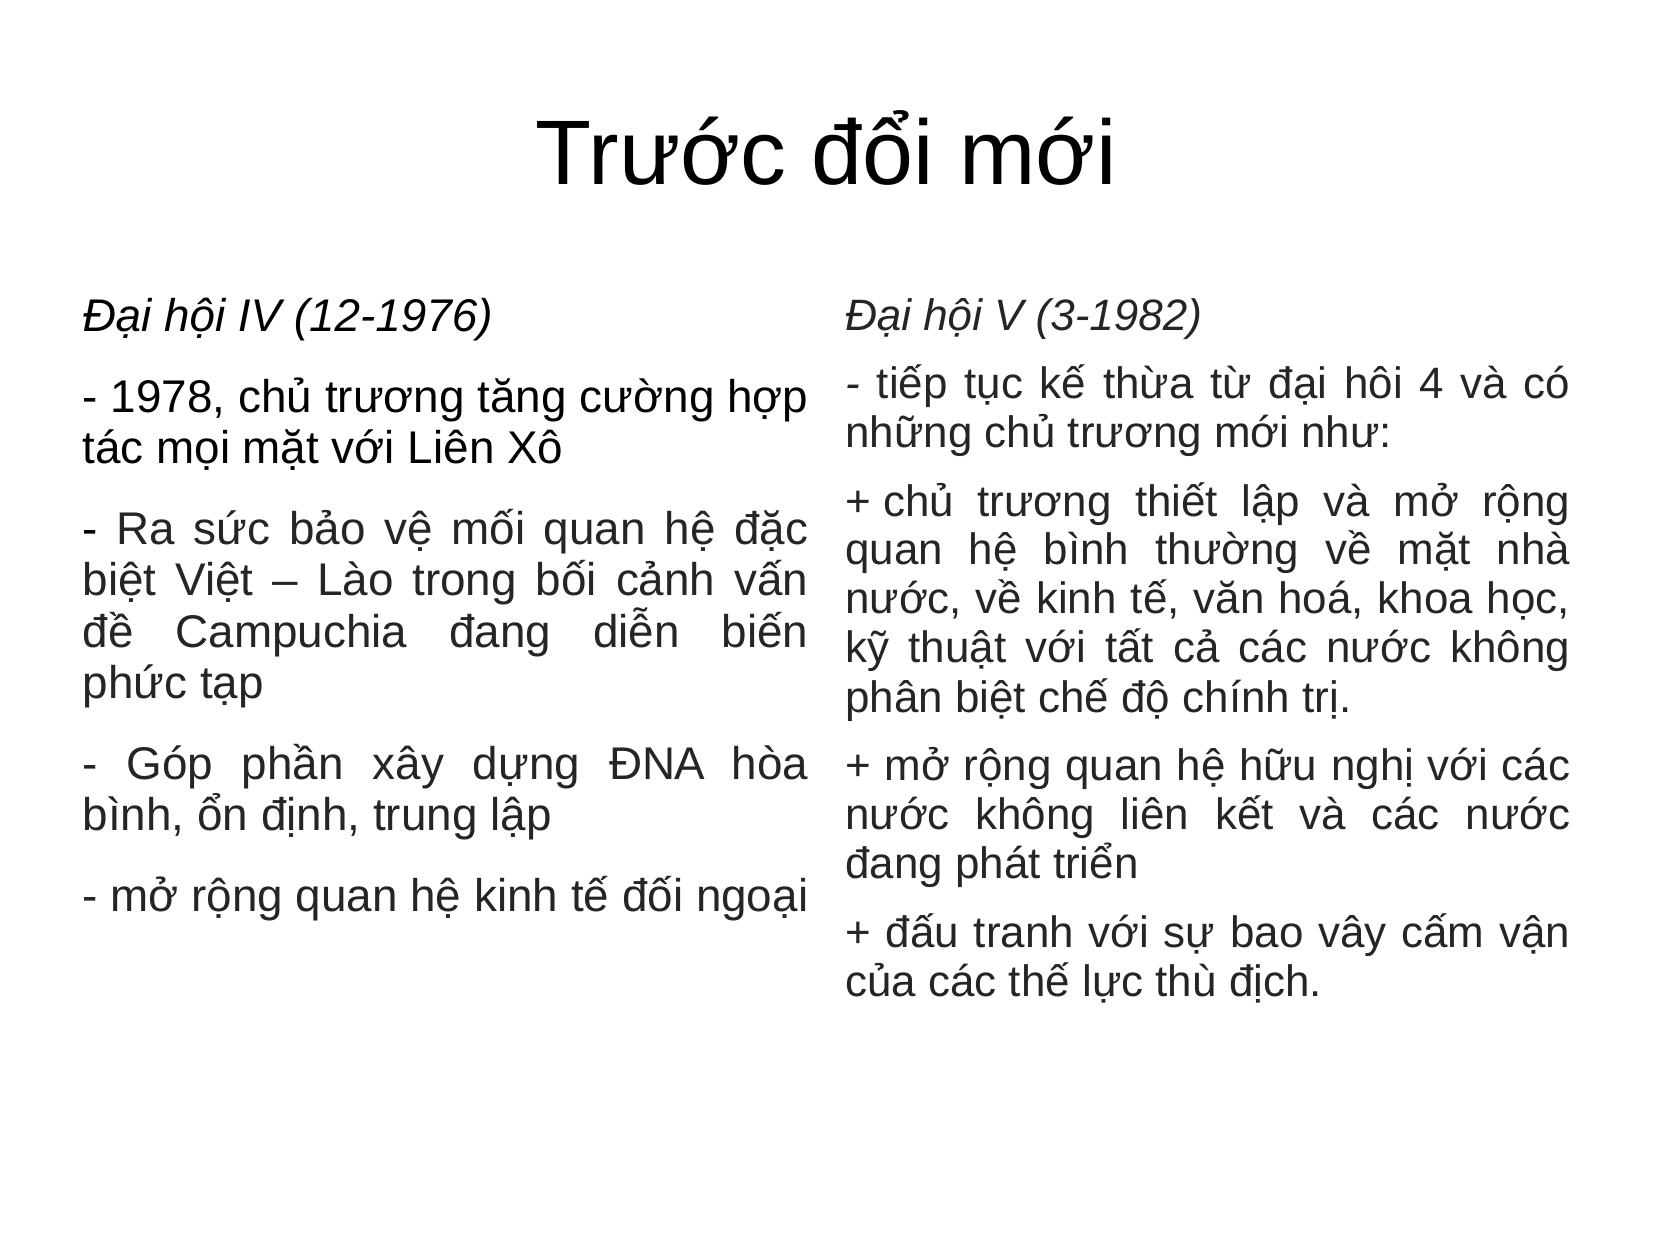

# Trước đổi mới
Đại hội IV (12-1976)
- 1978, chủ trương tăng cường hợp tác mọi mặt với Liên Xô
- Ra sức bảo vệ mối quan hệ đặc biệt Việt – Lào trong bối cảnh vấn đề Campuchia đang diễn biến phức tạp
- Góp phần xây dựng ĐNA hòa bình, ổn định, trung lập
- mở rộng quan hệ kinh tế đối ngoại
Đại hội V (3-1982)
- tiếp tục kế thừa từ đại hôi 4 và có những chủ trương mới như:
+ chủ trương thiết lập và mở rộng quan hệ bình thường về mặt nhà nước, về kinh tế, văn hoá, khoa học, kỹ thuật với tất cả các nước không phân biệt chế độ chính trị.
+ mở rộng quan hệ hữu nghị với các nước không liên kết và các nước đang phát triển
+ đấu tranh với sự bao vây cấm vận của các thế lực thù địch.